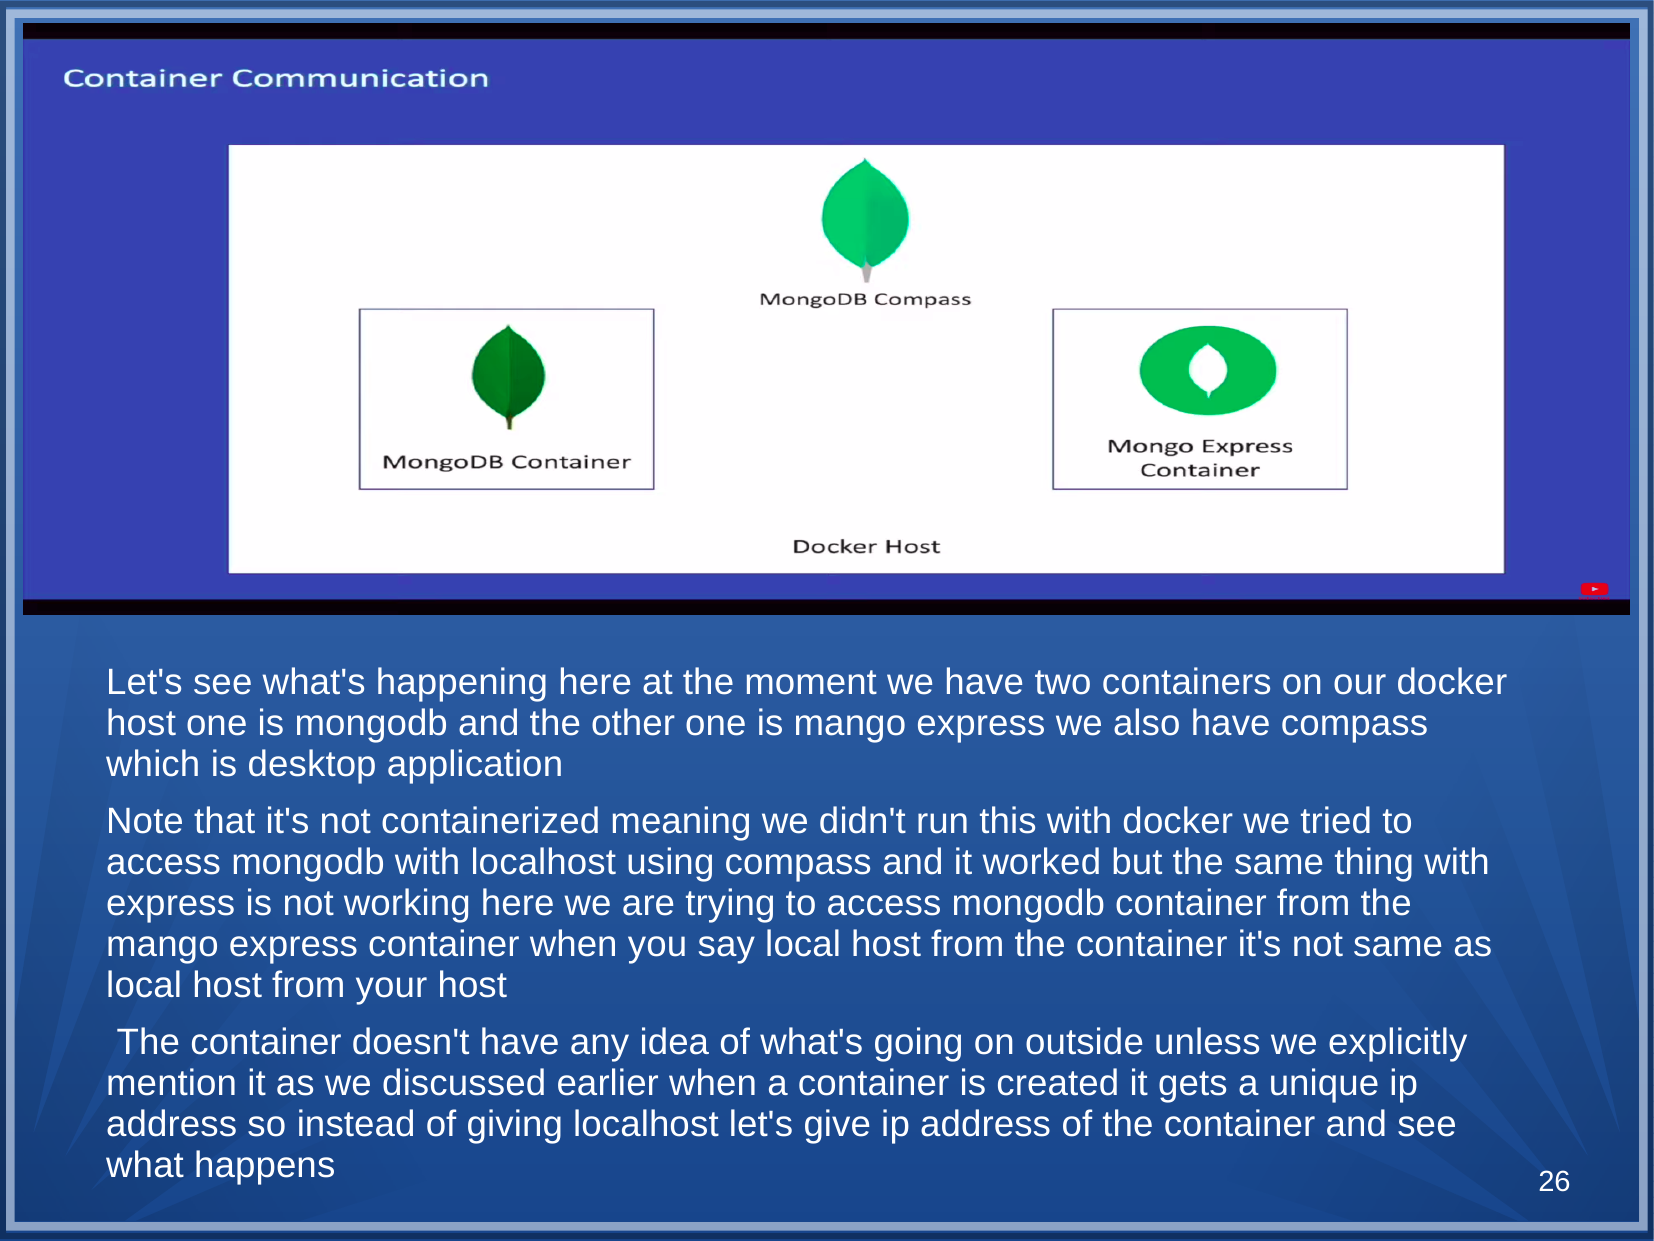

#
Let's see what's happening here at the moment we have two containers on our docker host one is mongodb and the other one is mango express we also have compass which is desktop application
Note that it's not containerized meaning we didn't run this with docker we tried to access mongodb with localhost using compass and it worked but the same thing with express is not working here we are trying to access mongodb container from the mango express container when you say local host from the container it's not same as local host from your host
 The container doesn't have any idea of what's going on outside unless we explicitly mention it as we discussed earlier when a container is created it gets a unique ip address so instead of giving localhost let's give ip address of the container and see what happens
26